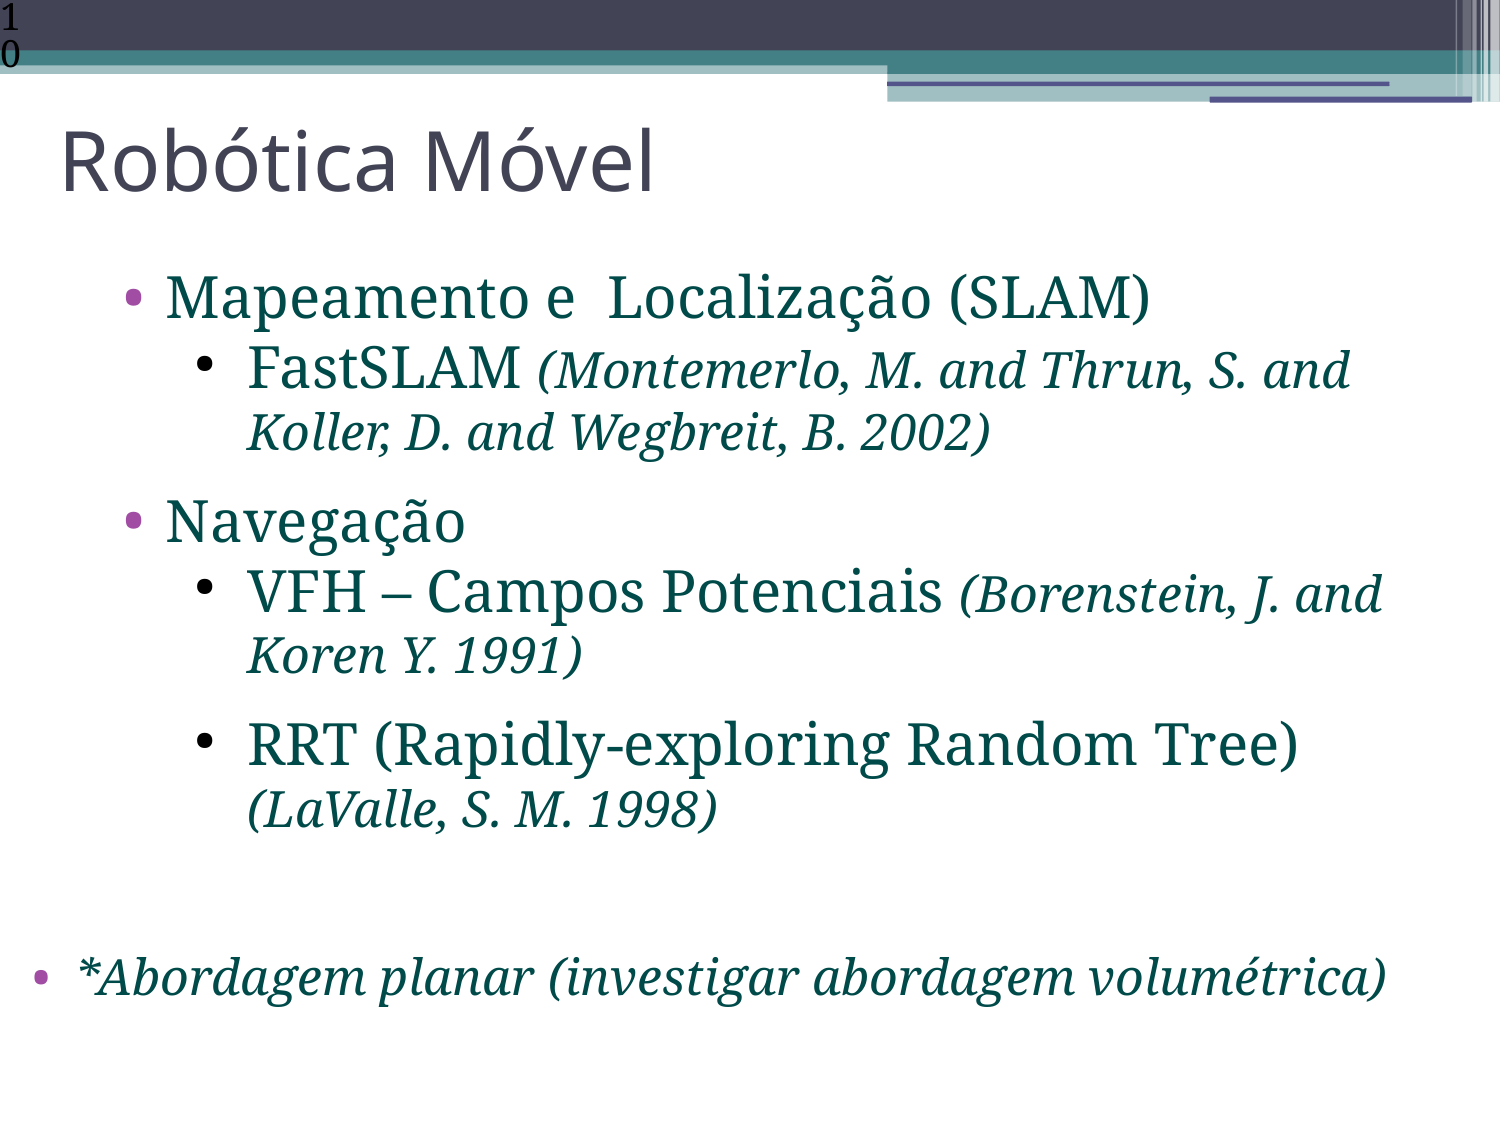

# Robótica Móvel
Mapeamento e Localização (SLAM)
FastSLAM (Montemerlo, M. and Thrun, S. and Koller, D. and Wegbreit, B. 2002)
Navegação
VFH – Campos Potenciais (Borenstein, J. and Koren Y. 1991)
RRT (Rapidly-exploring Random Tree) (LaValle, S. M. 1998)
*Abordagem planar (investigar abordagem volumétrica)